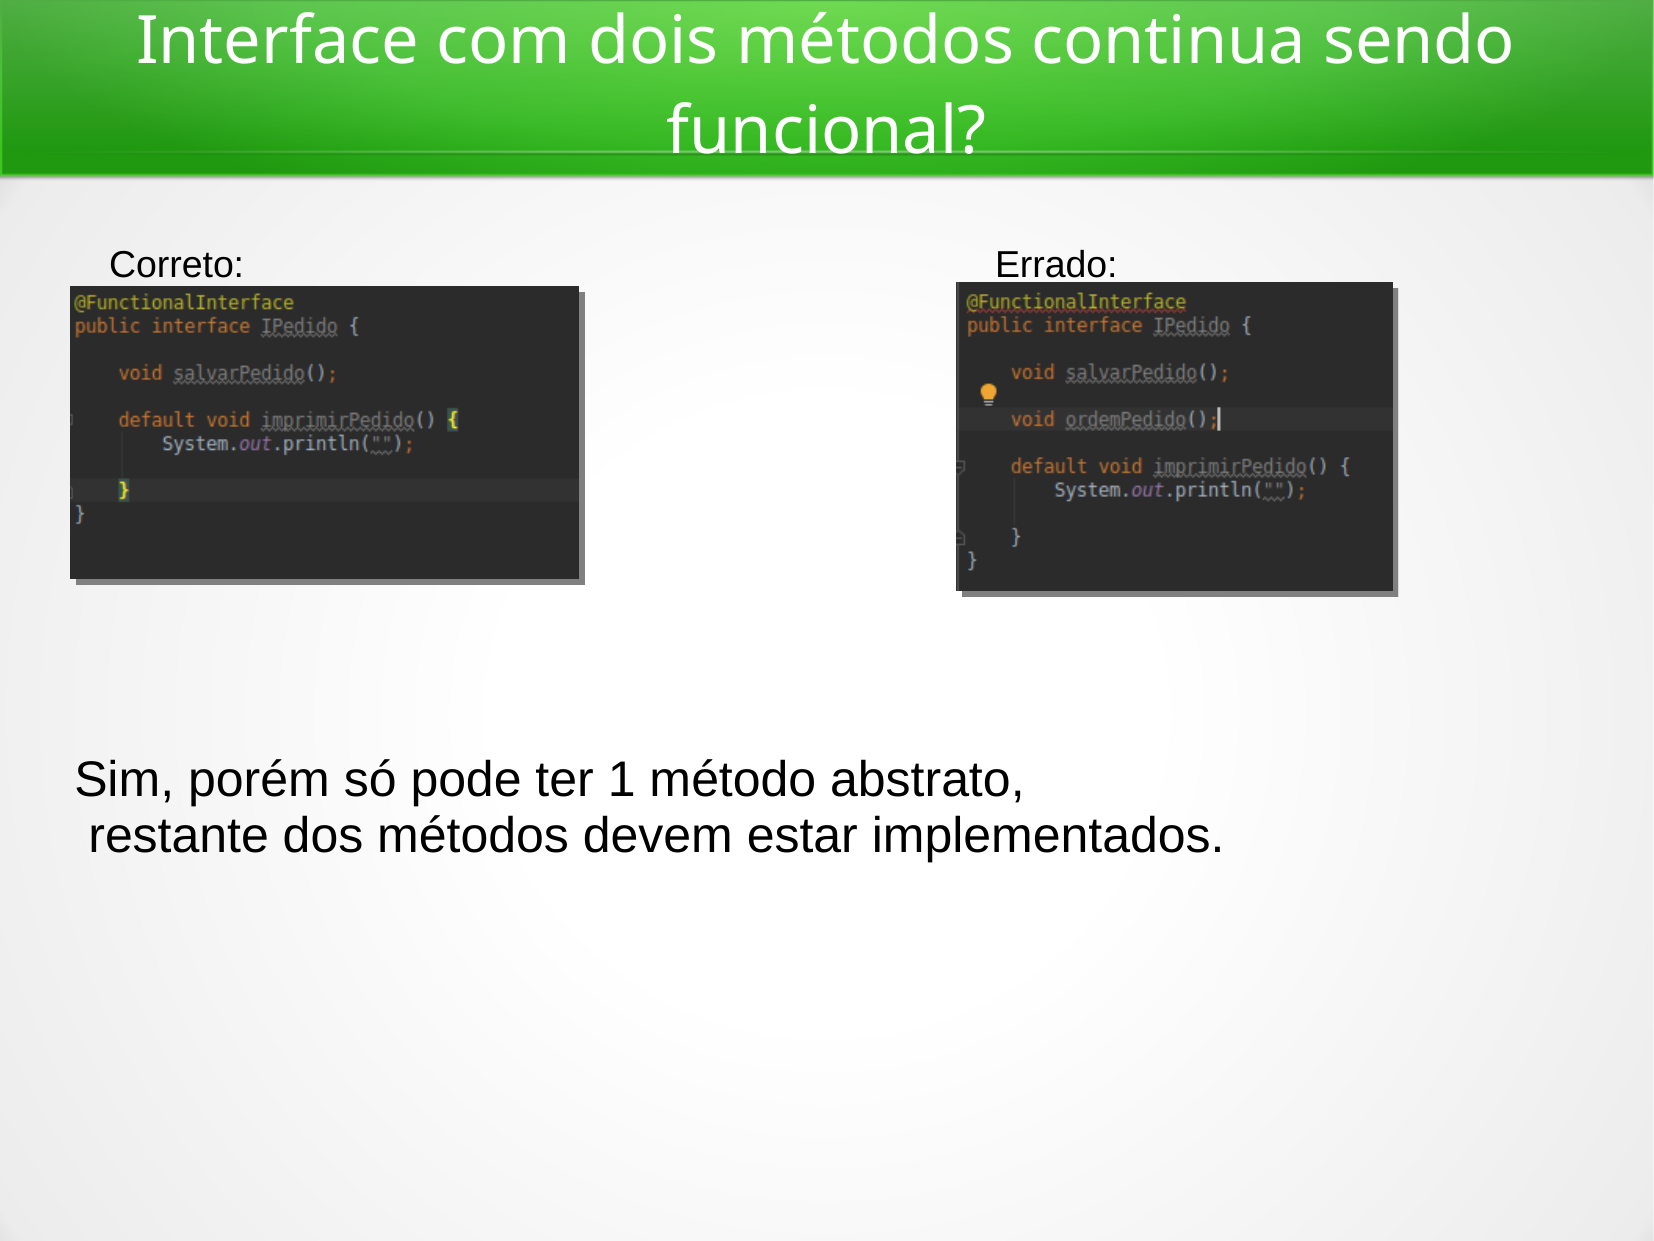

# Interface com dois métodos continua sendo funcional?
Correto:
Errado:
Sim, porém só pode ter 1 método abstrato,
 restante dos métodos devem estar implementados.